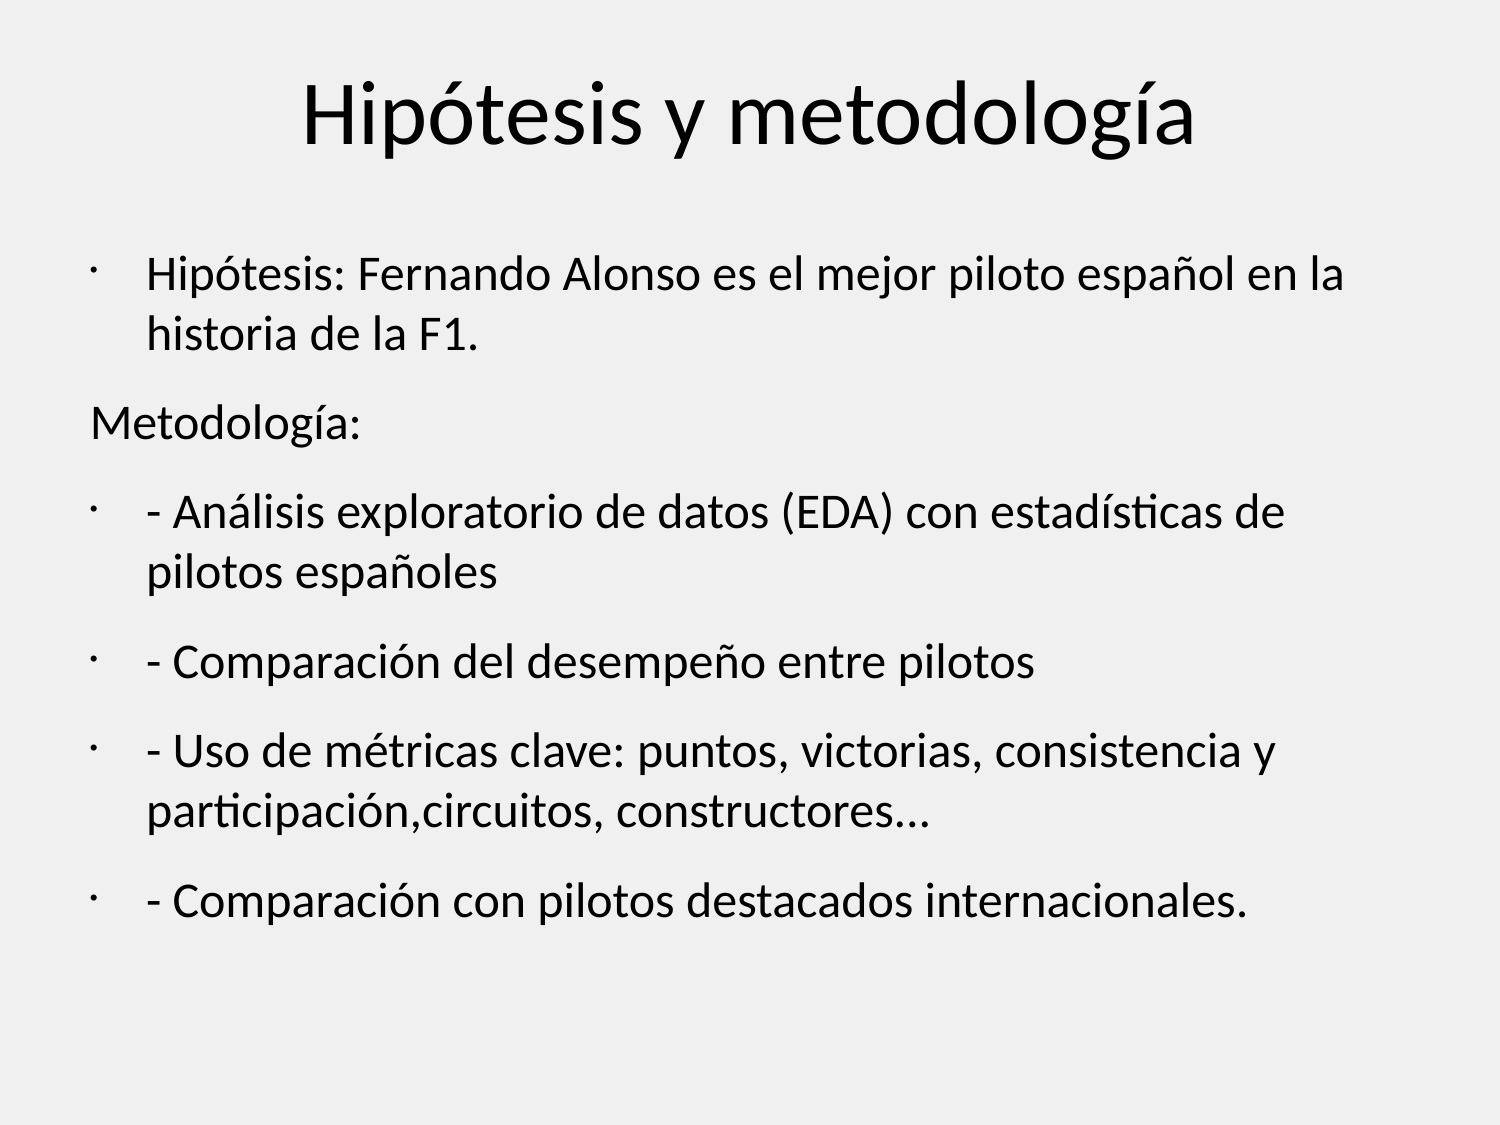

# Hipótesis y metodología
Hipótesis: Fernando Alonso es el mejor piloto español en la historia de la F1.
Metodología:
- Análisis exploratorio de datos (EDA) con estadísticas de pilotos españoles
- Comparación del desempeño entre pilotos
- Uso de métricas clave: puntos, victorias, consistencia y participación,circuitos, constructores...
- Comparación con pilotos destacados internacionales.